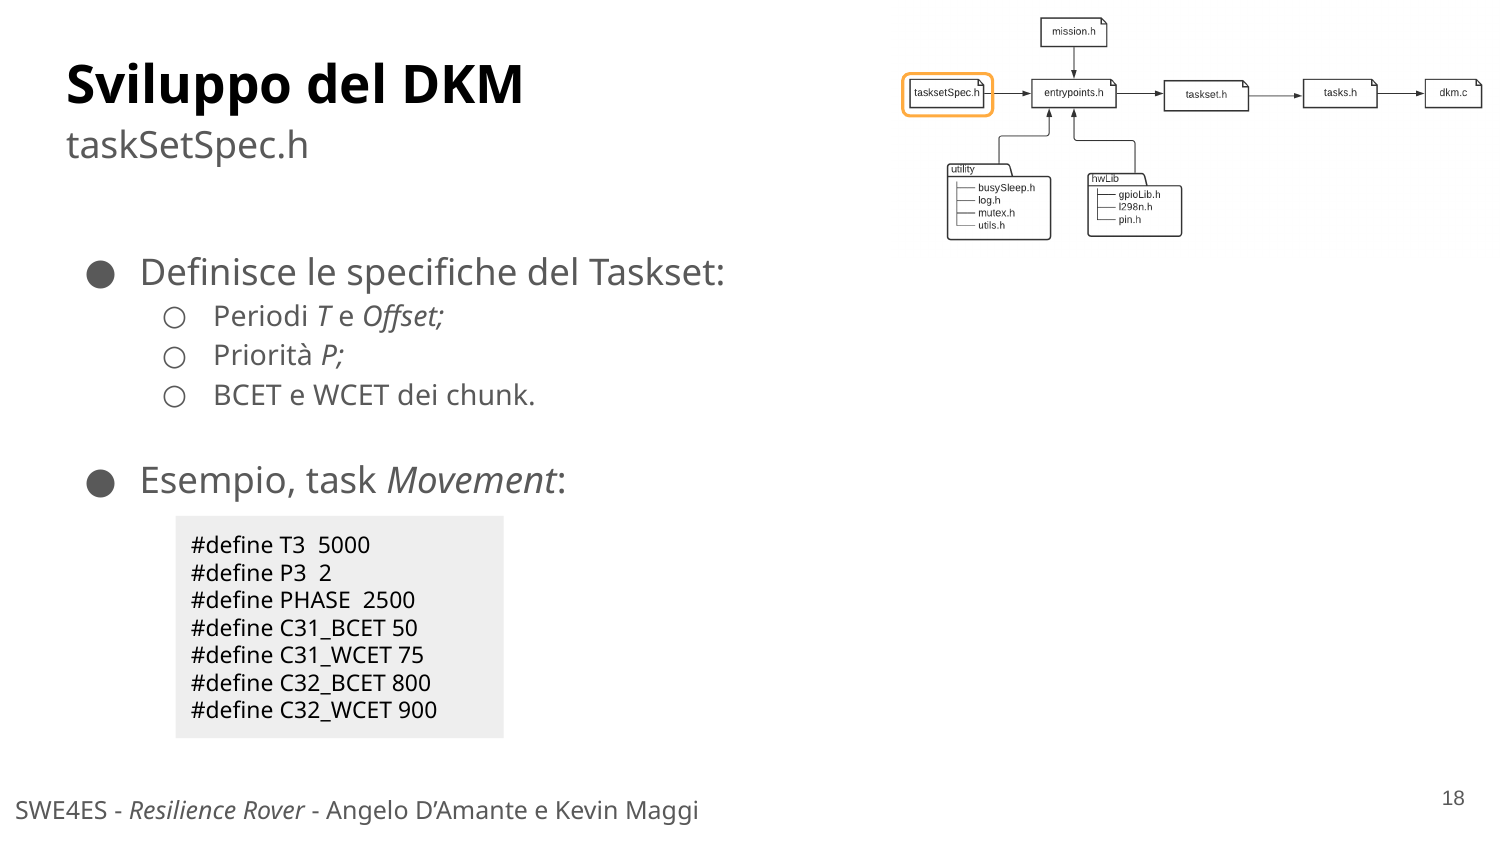

Sviluppo del DKM
taskSetSpec.h
# Definisce le specifiche del Taskset:
Periodi T e Offset;
Priorità P;
BCET e WCET dei chunk.
Esempio, task Movement:
#define T3 5000
#define P3 2
#define PHASE 2500
#define C31_BCET 50
#define C31_WCET 75
#define C32_BCET 800
#define C32_WCET 900